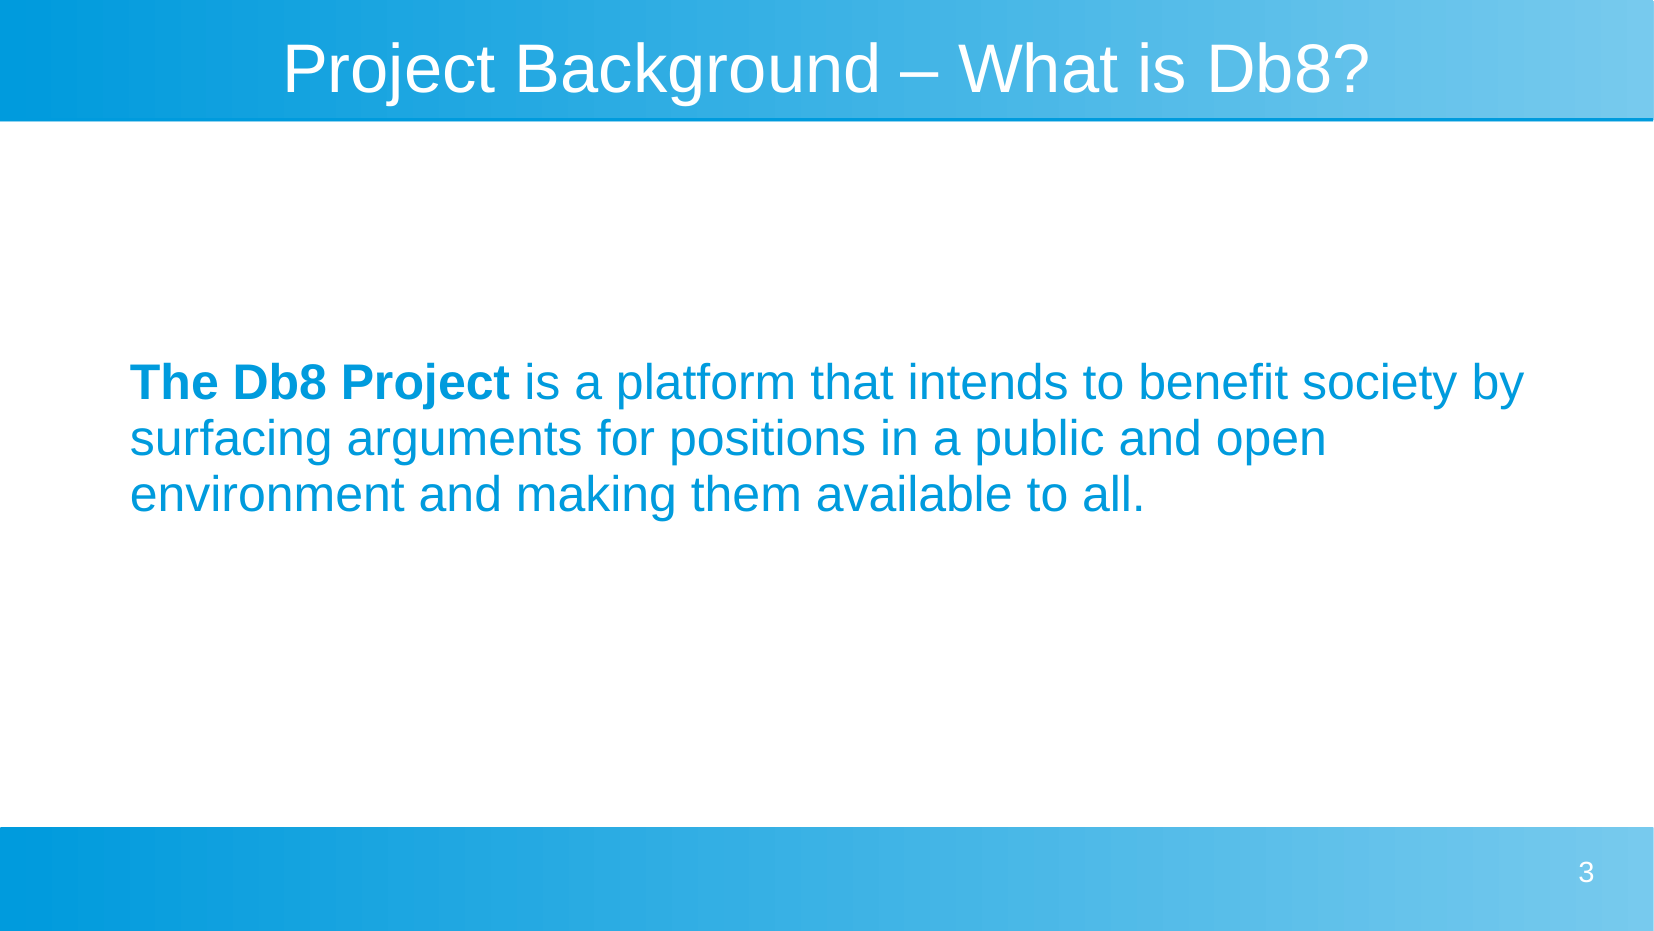

# Project Background – What is Db8?
The Db8 Project is a platform that intends to benefit society by surfacing arguments for positions in a public and open environment and making them available to all.
3